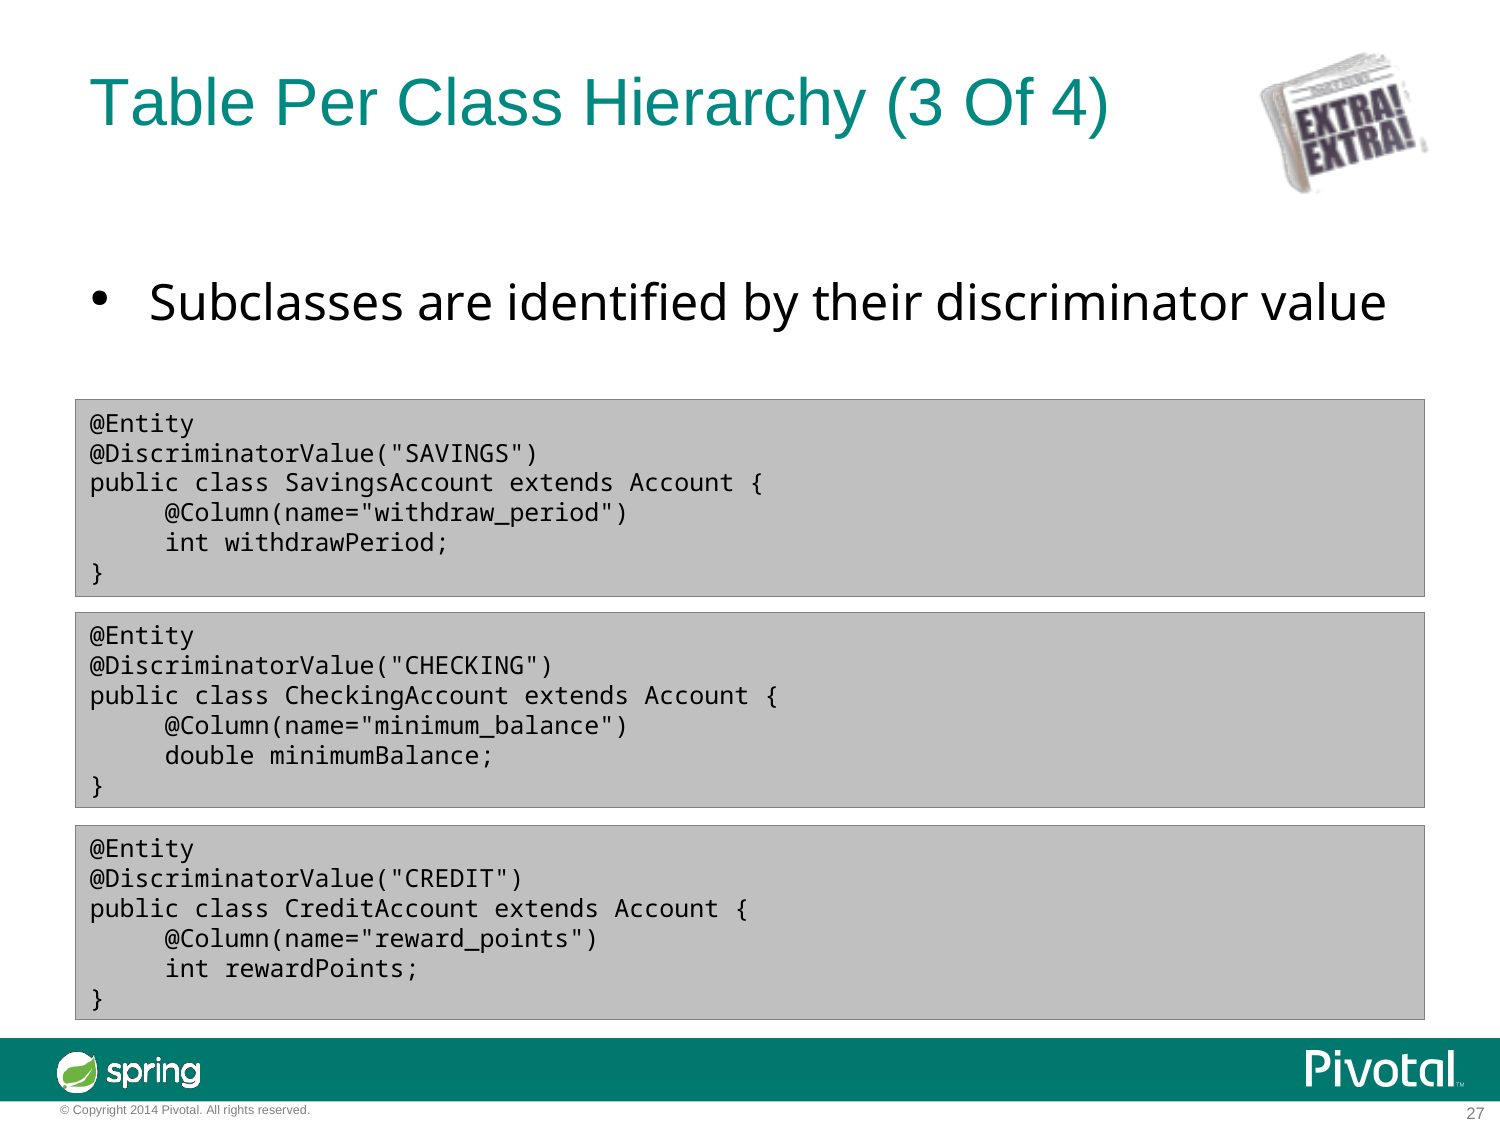

# Table Per Class Hierarchy (3 Of 4)
Subclasses are identified by their discriminator value
@Entity
@DiscriminatorValue("SAVINGS")
public class SavingsAccount extends Account {
	@Column(name="withdraw_period")
	int withdrawPeriod;
}
@Entity
@DiscriminatorValue("CHECKING")
public class CheckingAccount extends Account {
	@Column(name="minimum_balance")
	double minimumBalance;
}
@Entity
@DiscriminatorValue("CREDIT")
public class CreditAccount extends Account {
	@Column(name="reward_points")
	int rewardPoints;
}